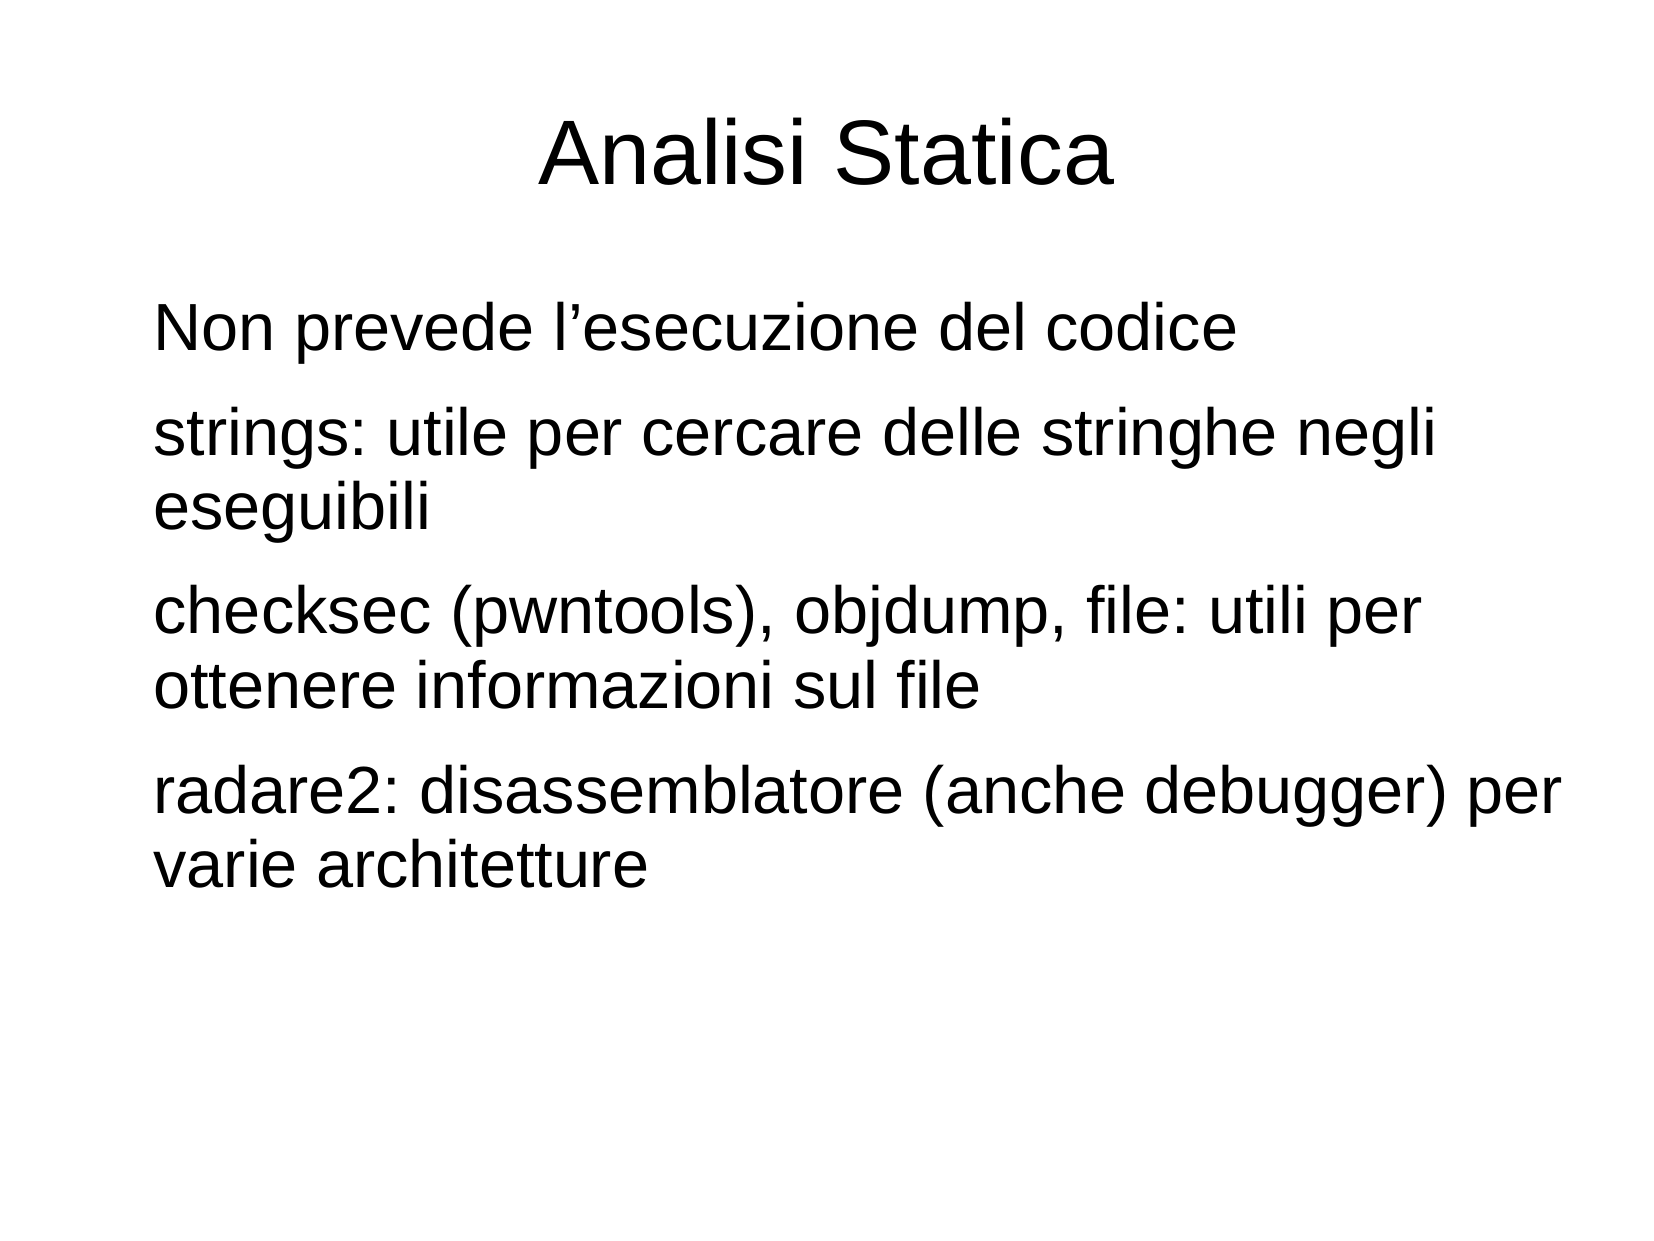

# Analisi Statica
Non prevede l’esecuzione del codice
strings: utile per cercare delle stringhe negli eseguibili
checksec (pwntools), objdump, file: utili per ottenere informazioni sul file
radare2: disassemblatore (anche debugger) per varie architetture